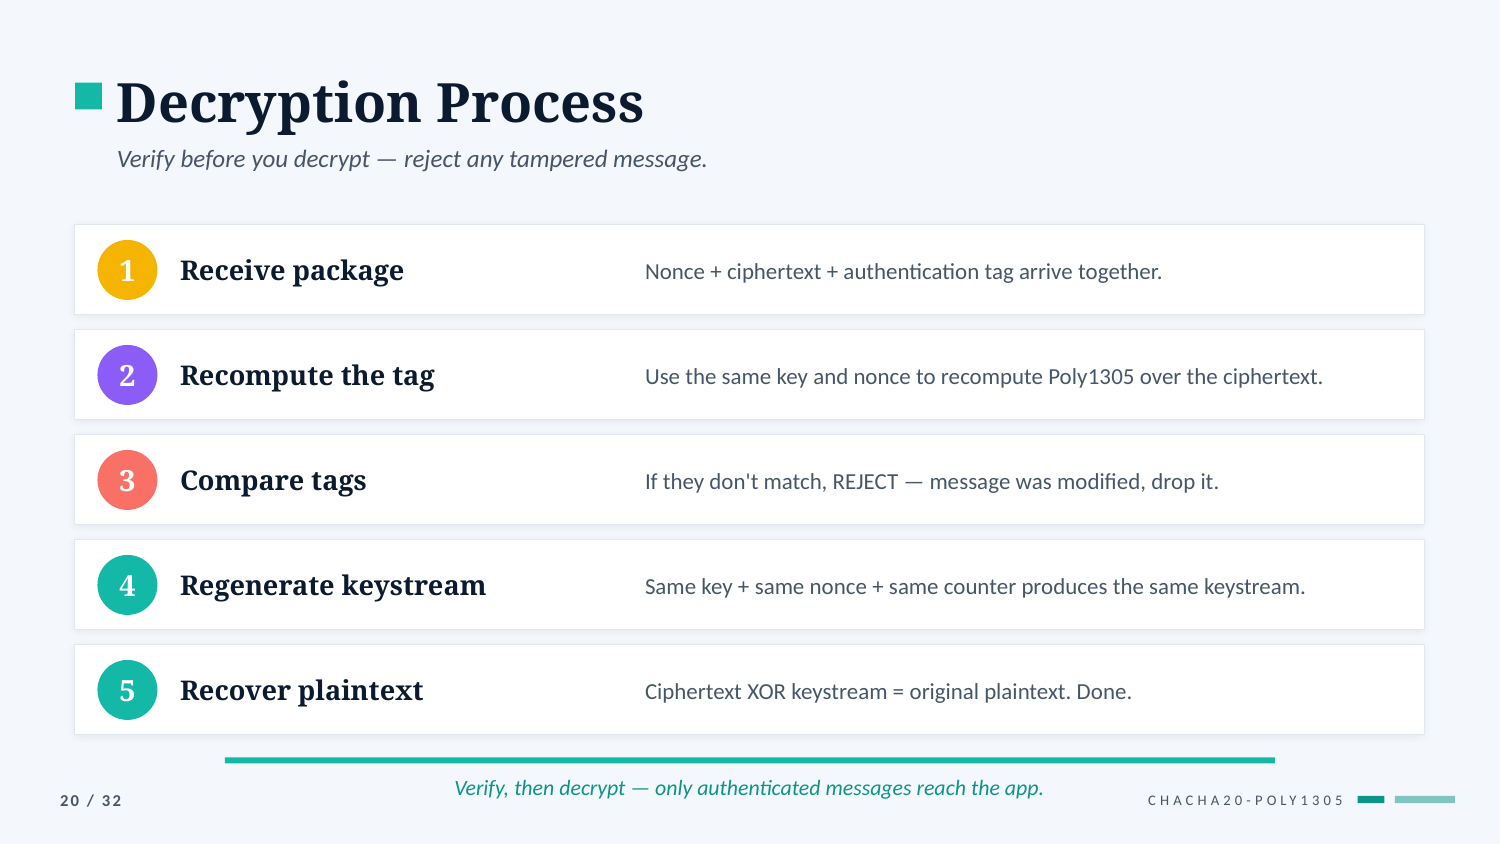

Decryption Process
Verify before you decrypt — reject any tampered message.
Receive package
Nonce + ciphertext + authentication tag arrive together.
1
Recompute the tag
Use the same key and nonce to recompute Poly1305 over the ciphertext.
2
Compare tags
If they don't match, REJECT — message was modified, drop it.
3
Regenerate keystream
Same key + same nonce + same counter produces the same keystream.
4
Recover plaintext
Ciphertext XOR keystream = original plaintext. Done.
5
Verify, then decrypt — only authenticated messages reach the app.
20 / 32
CHACHA20-POLY1305